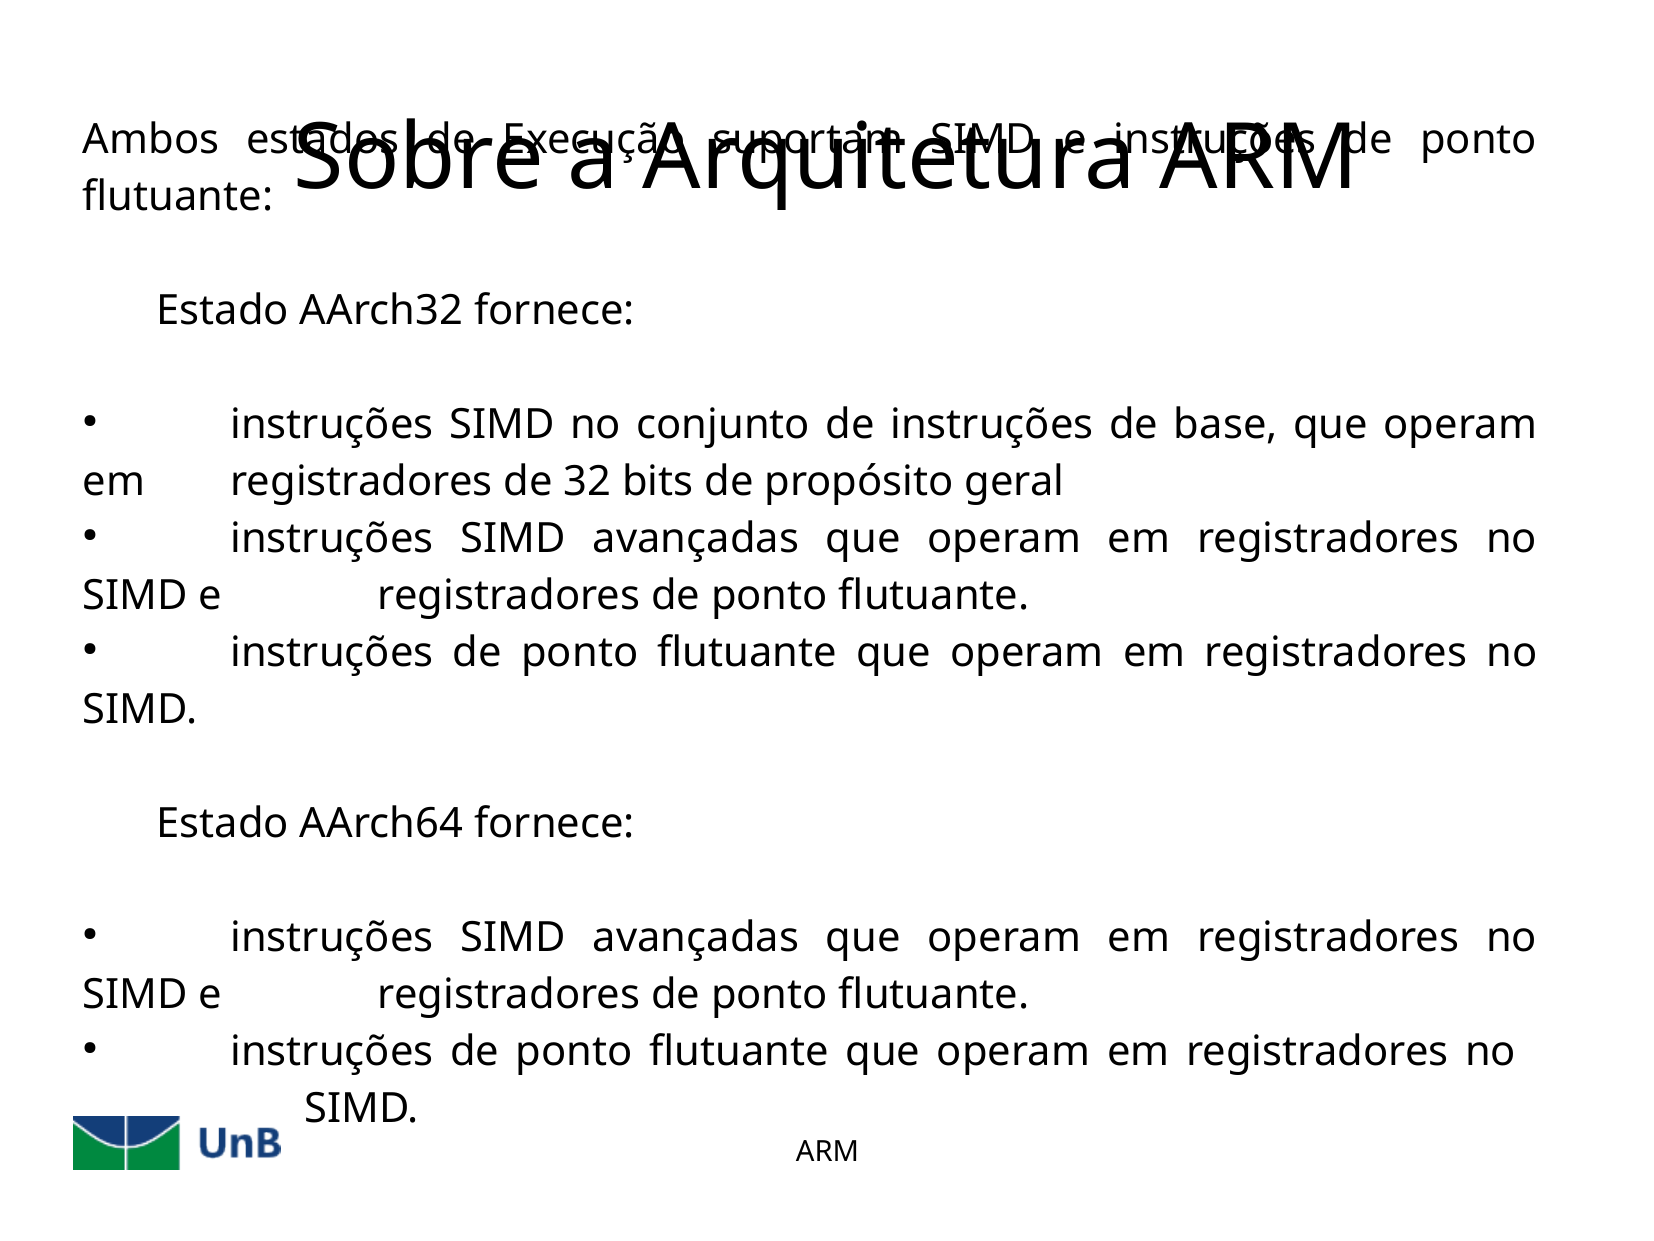

# Sobre a Arquitetura ARM
Ambos estados de Execução suportam SIMD e instruções de ponto flutuante:
	Estado AArch32 fornece:
		instruções SIMD no conjunto de instruções de base, que operam em 		registradores de 32 bits de propósito geral
		instruções SIMD avançadas que operam em registradores no SIMD e 		registradores de ponto flutuante.
		instruções de ponto flutuante que operam em registradores no SIMD.
	Estado AArch64 fornece:
		instruções SIMD avançadas que operam em registradores no SIMD e 		registradores de ponto flutuante.
		instruções de ponto flutuante que operam em registradores no 				SIMD.
ARM